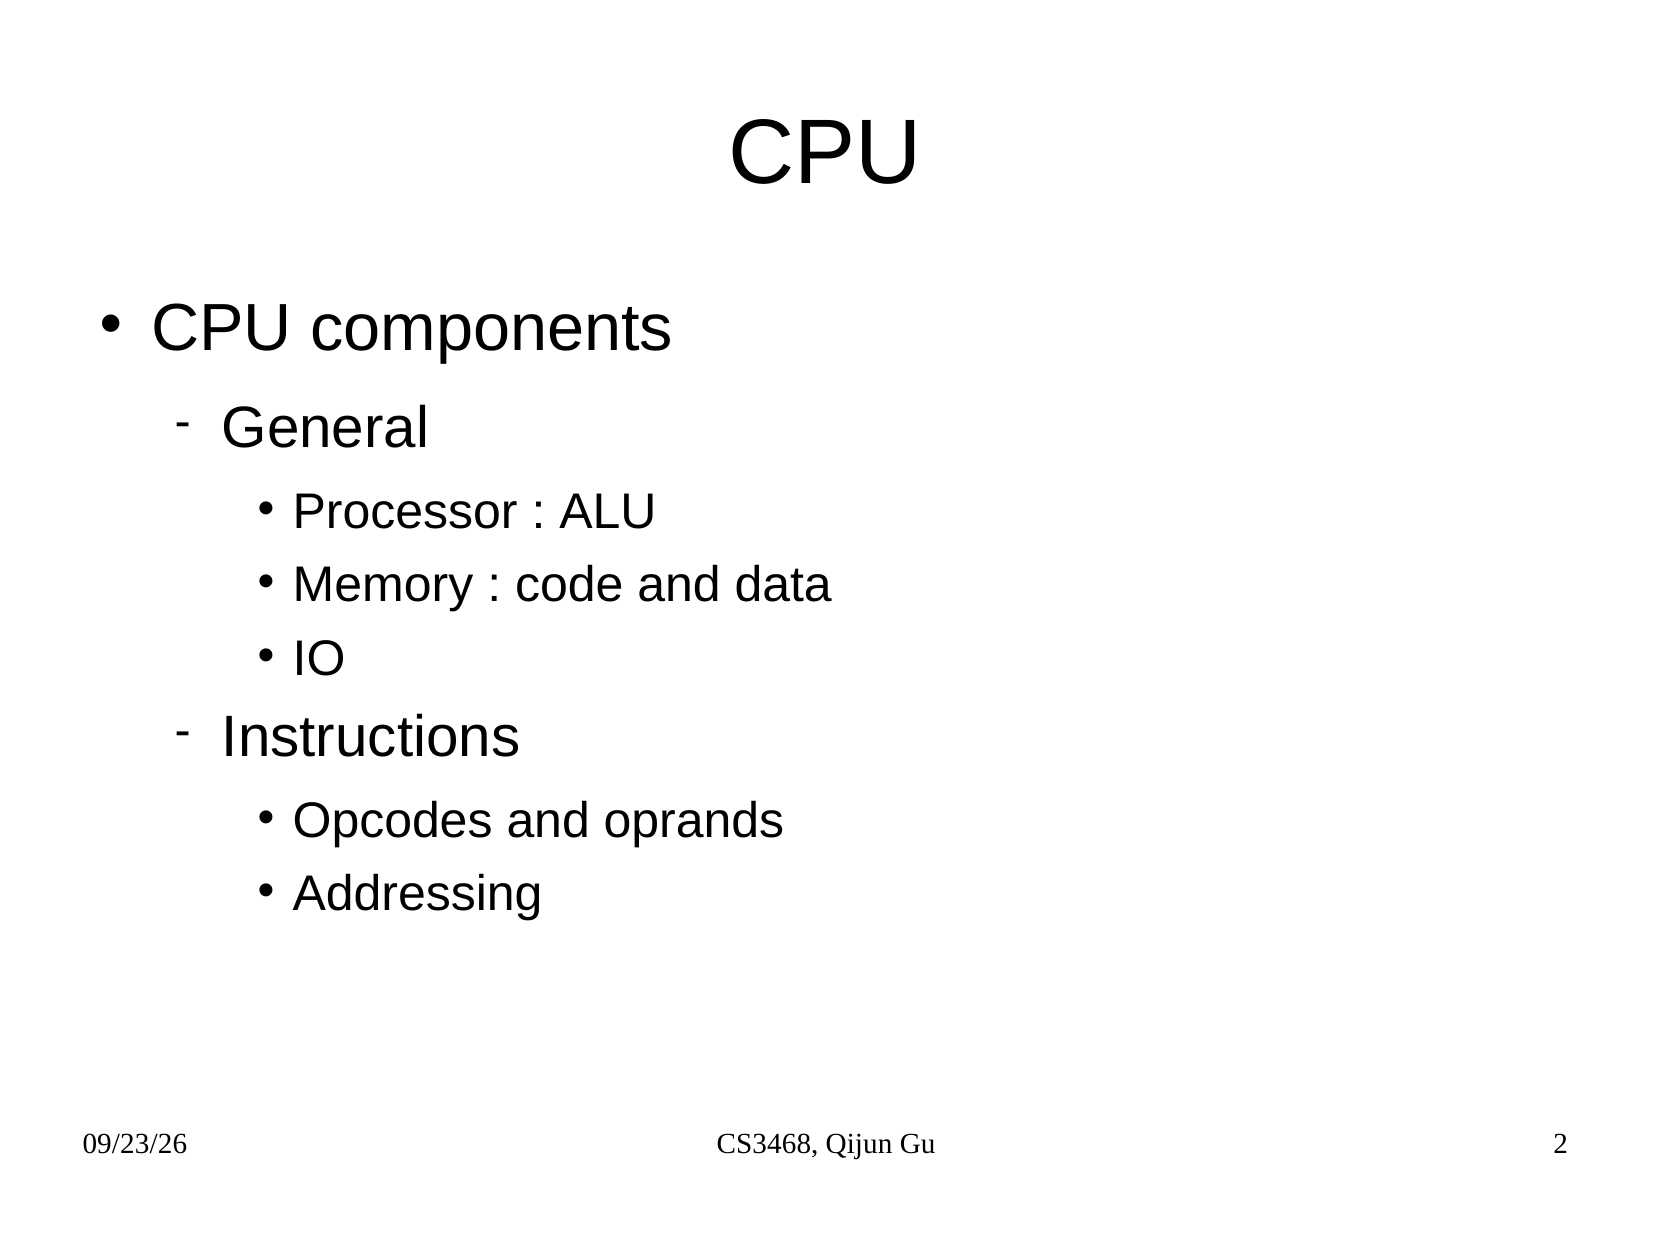

# CPU
CPU components
General
Processor : ALU
Memory : code and data
IO
Instructions
Opcodes and oprands
Addressing
CS3468, Qijun Gu
2